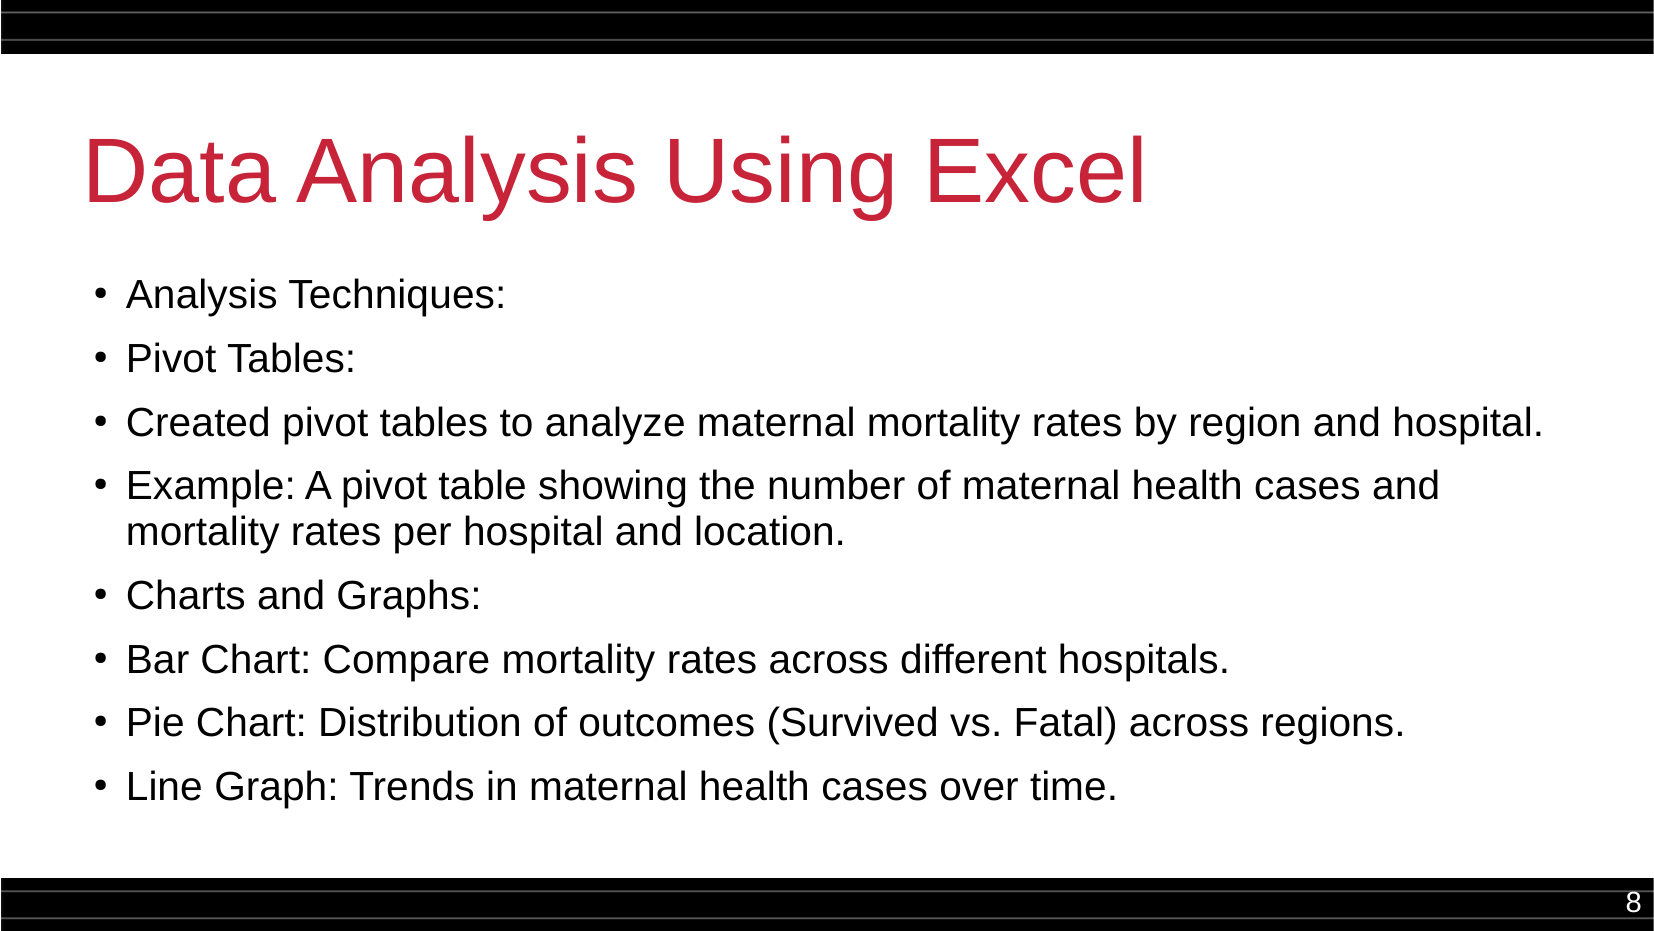

# Data Analysis Using Excel
Analysis Techniques:
Pivot Tables:
Created pivot tables to analyze maternal mortality rates by region and hospital.
Example: A pivot table showing the number of maternal health cases and mortality rates per hospital and location.
Charts and Graphs:
Bar Chart: Compare mortality rates across different hospitals.
Pie Chart: Distribution of outcomes (Survived vs. Fatal) across regions.
Line Graph: Trends in maternal health cases over time.